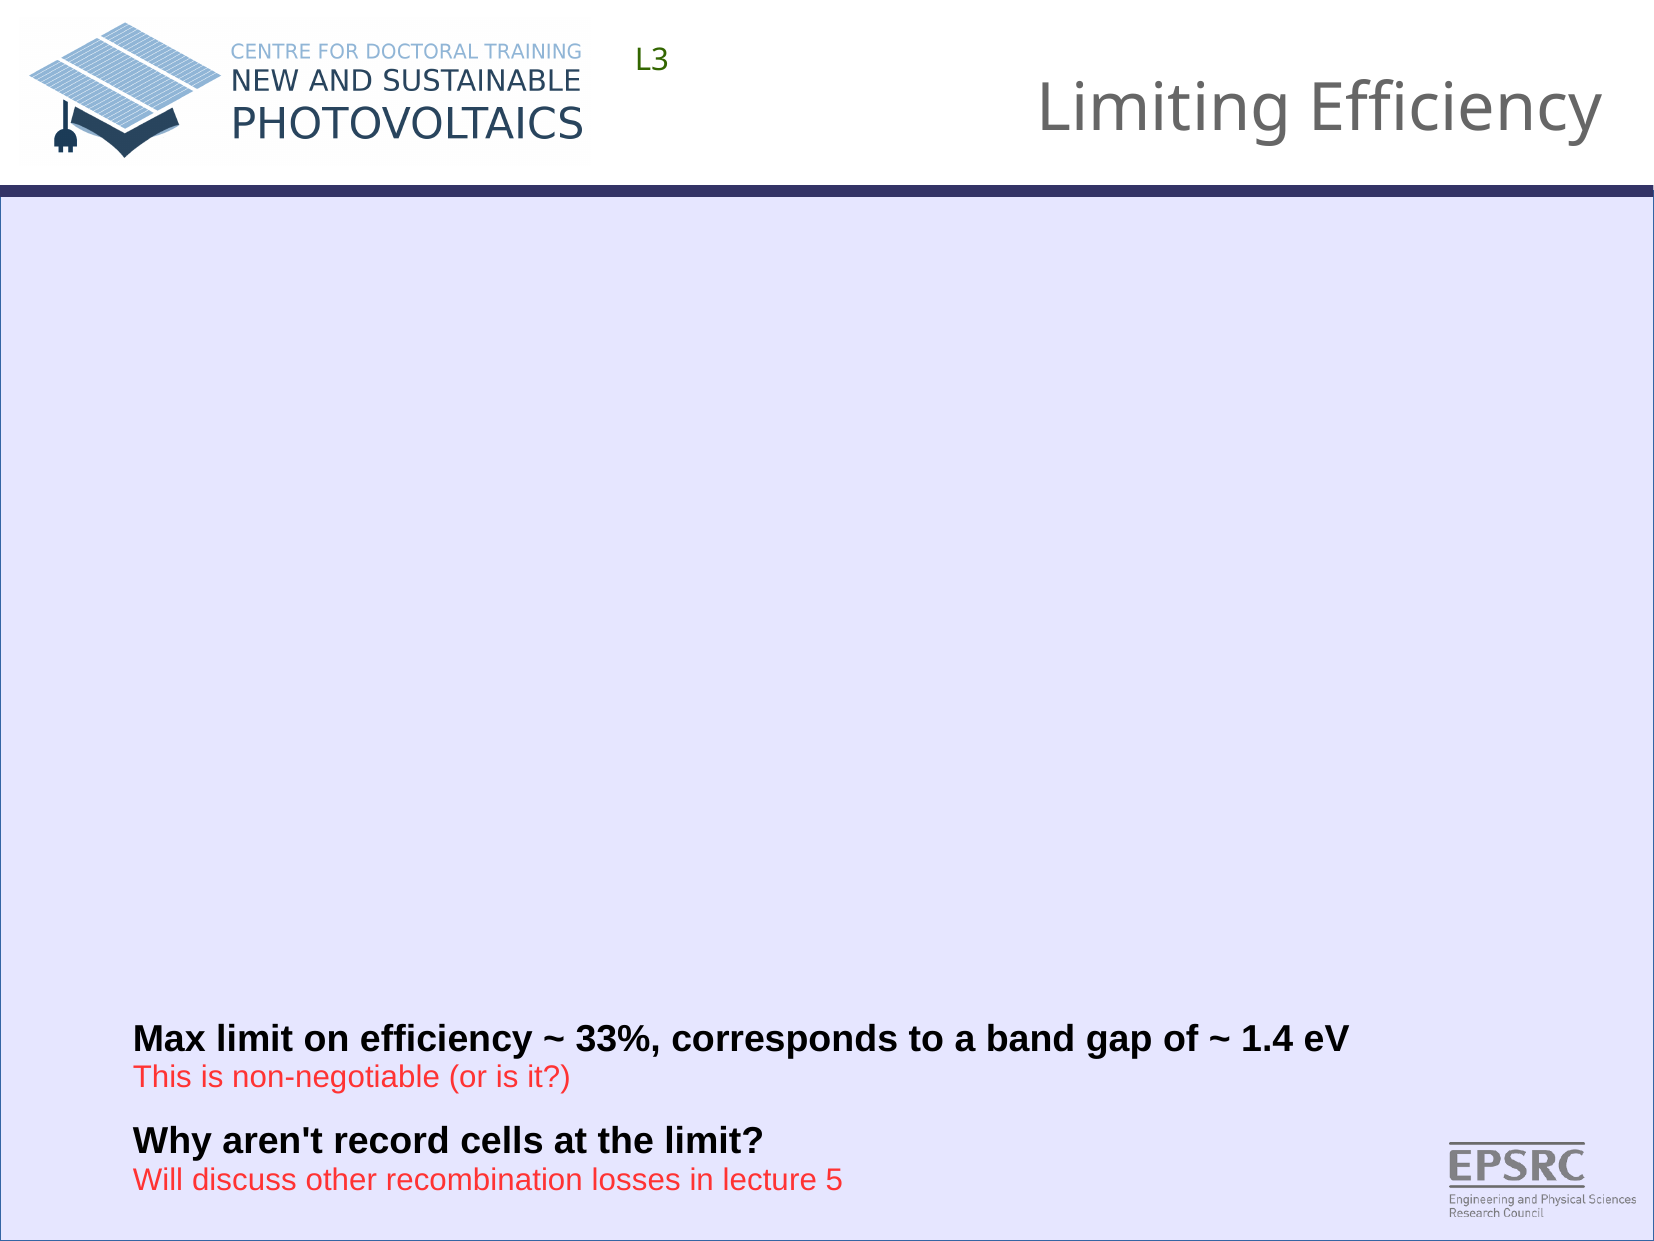

L3
Limiting Efficiency
Max limit on efficiency ~ 33%, corresponds to a band gap of ~ 1.4 eV
This is non-negotiable (or is it?)
Why aren't record cells at the limit?
Will discuss other recombination losses in lecture 5